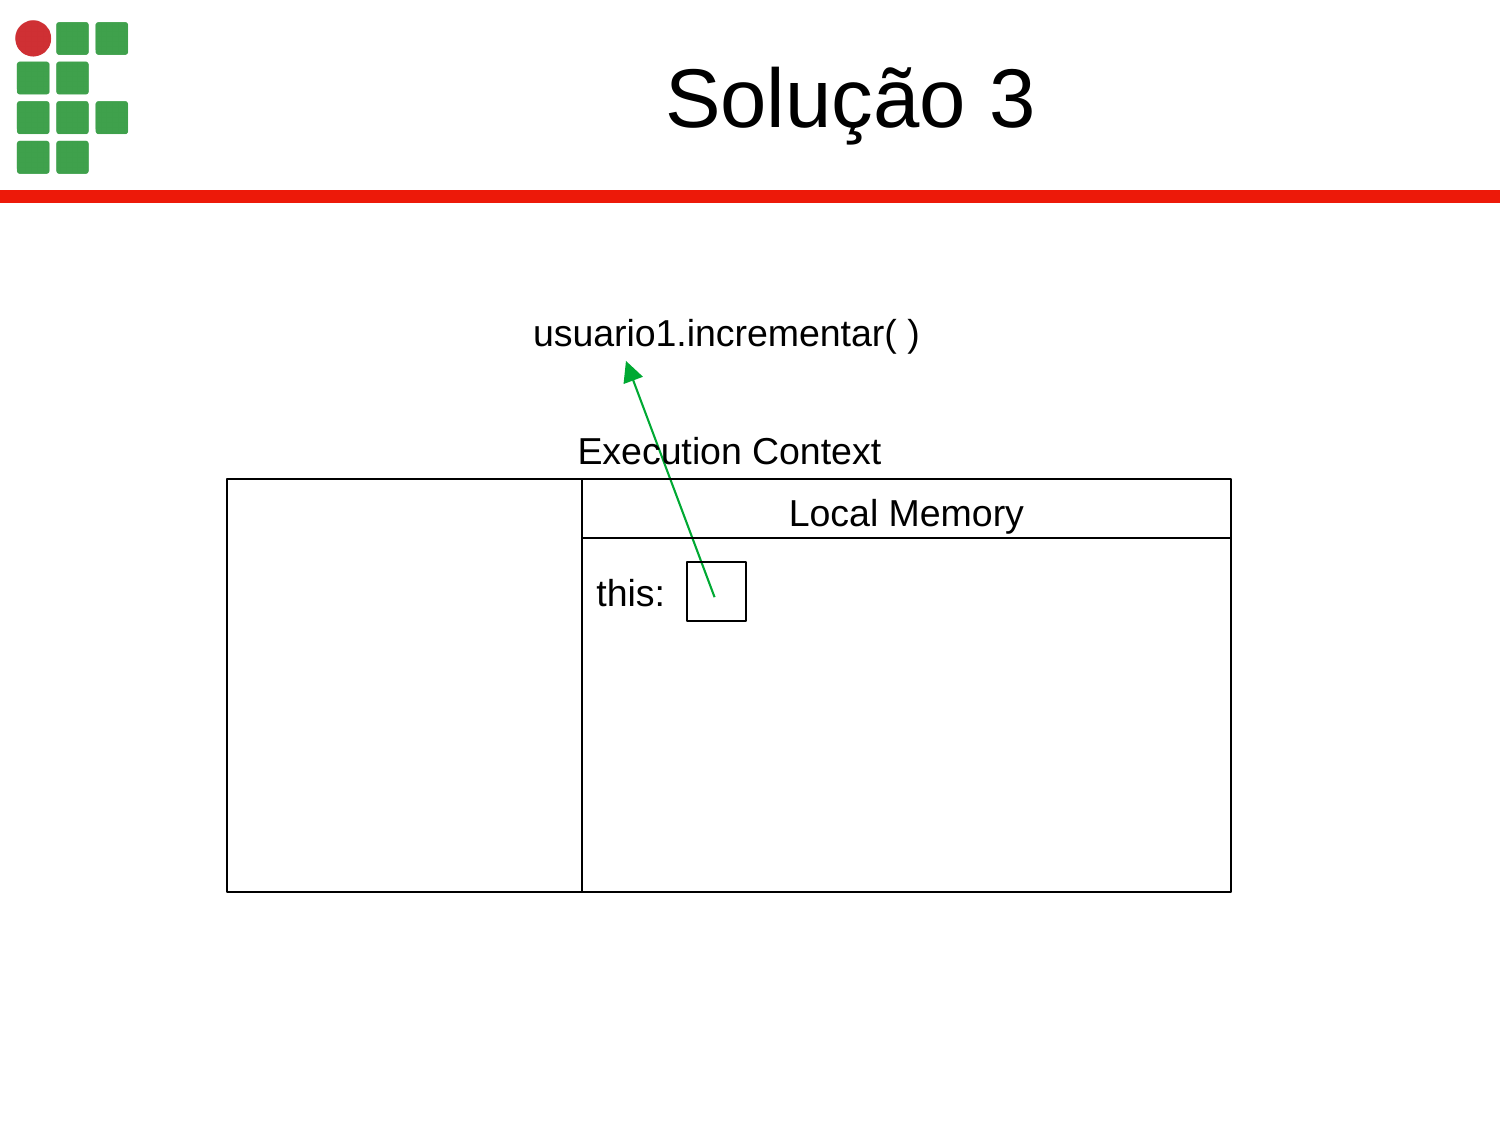

# Solução 3
usuario1.incrementar( )
Execution Context
Local Memory
this: